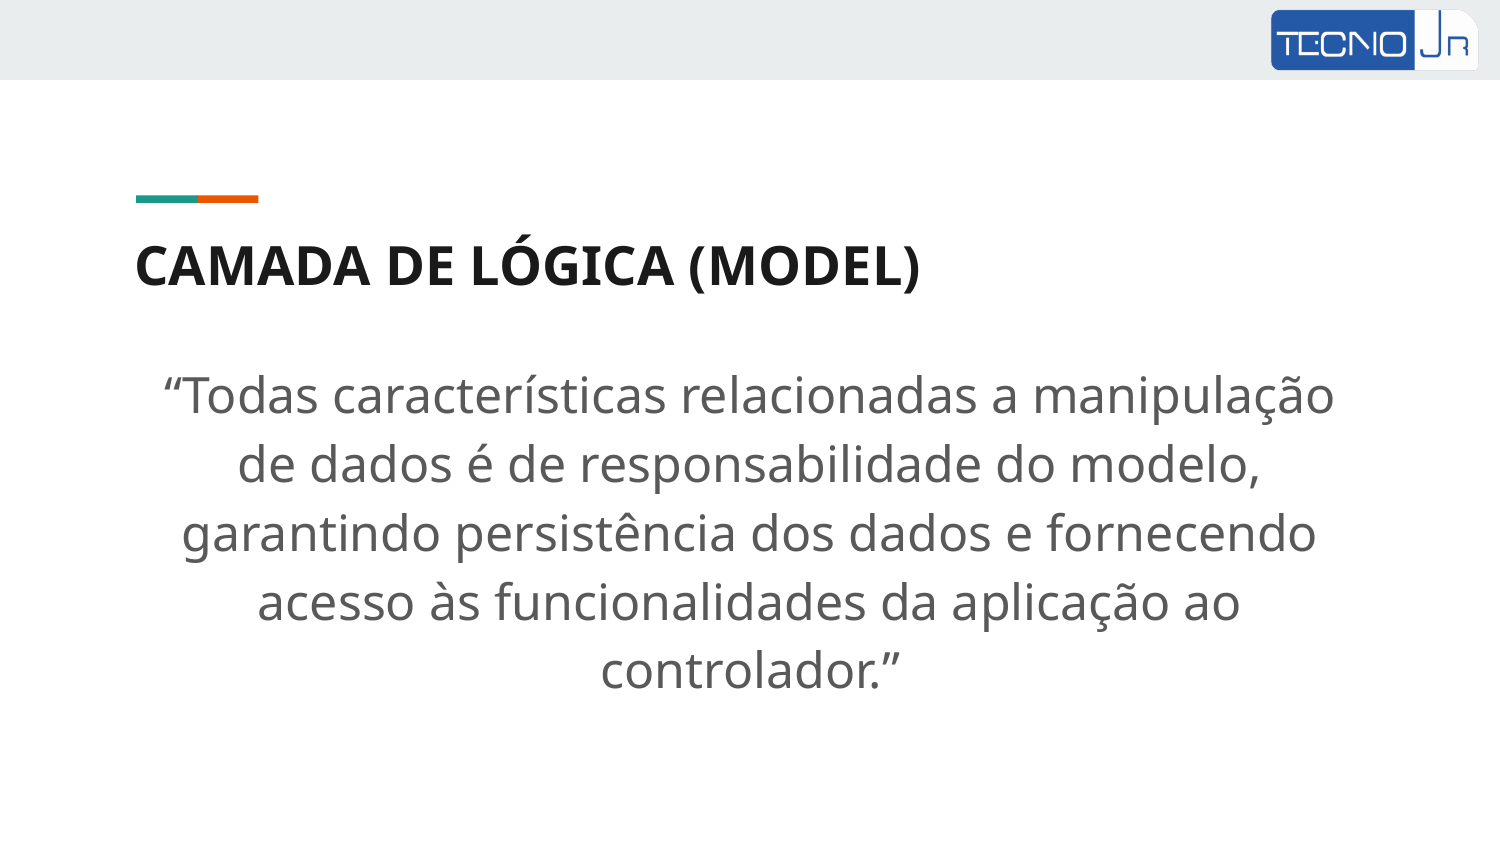

# CAMADA DE LÓGICA (MODEL)
“Todas características relacionadas a manipulação de dados é de responsabilidade do modelo, garantindo persistência dos dados e fornecendo acesso às funcionalidades da aplicação ao controlador.”